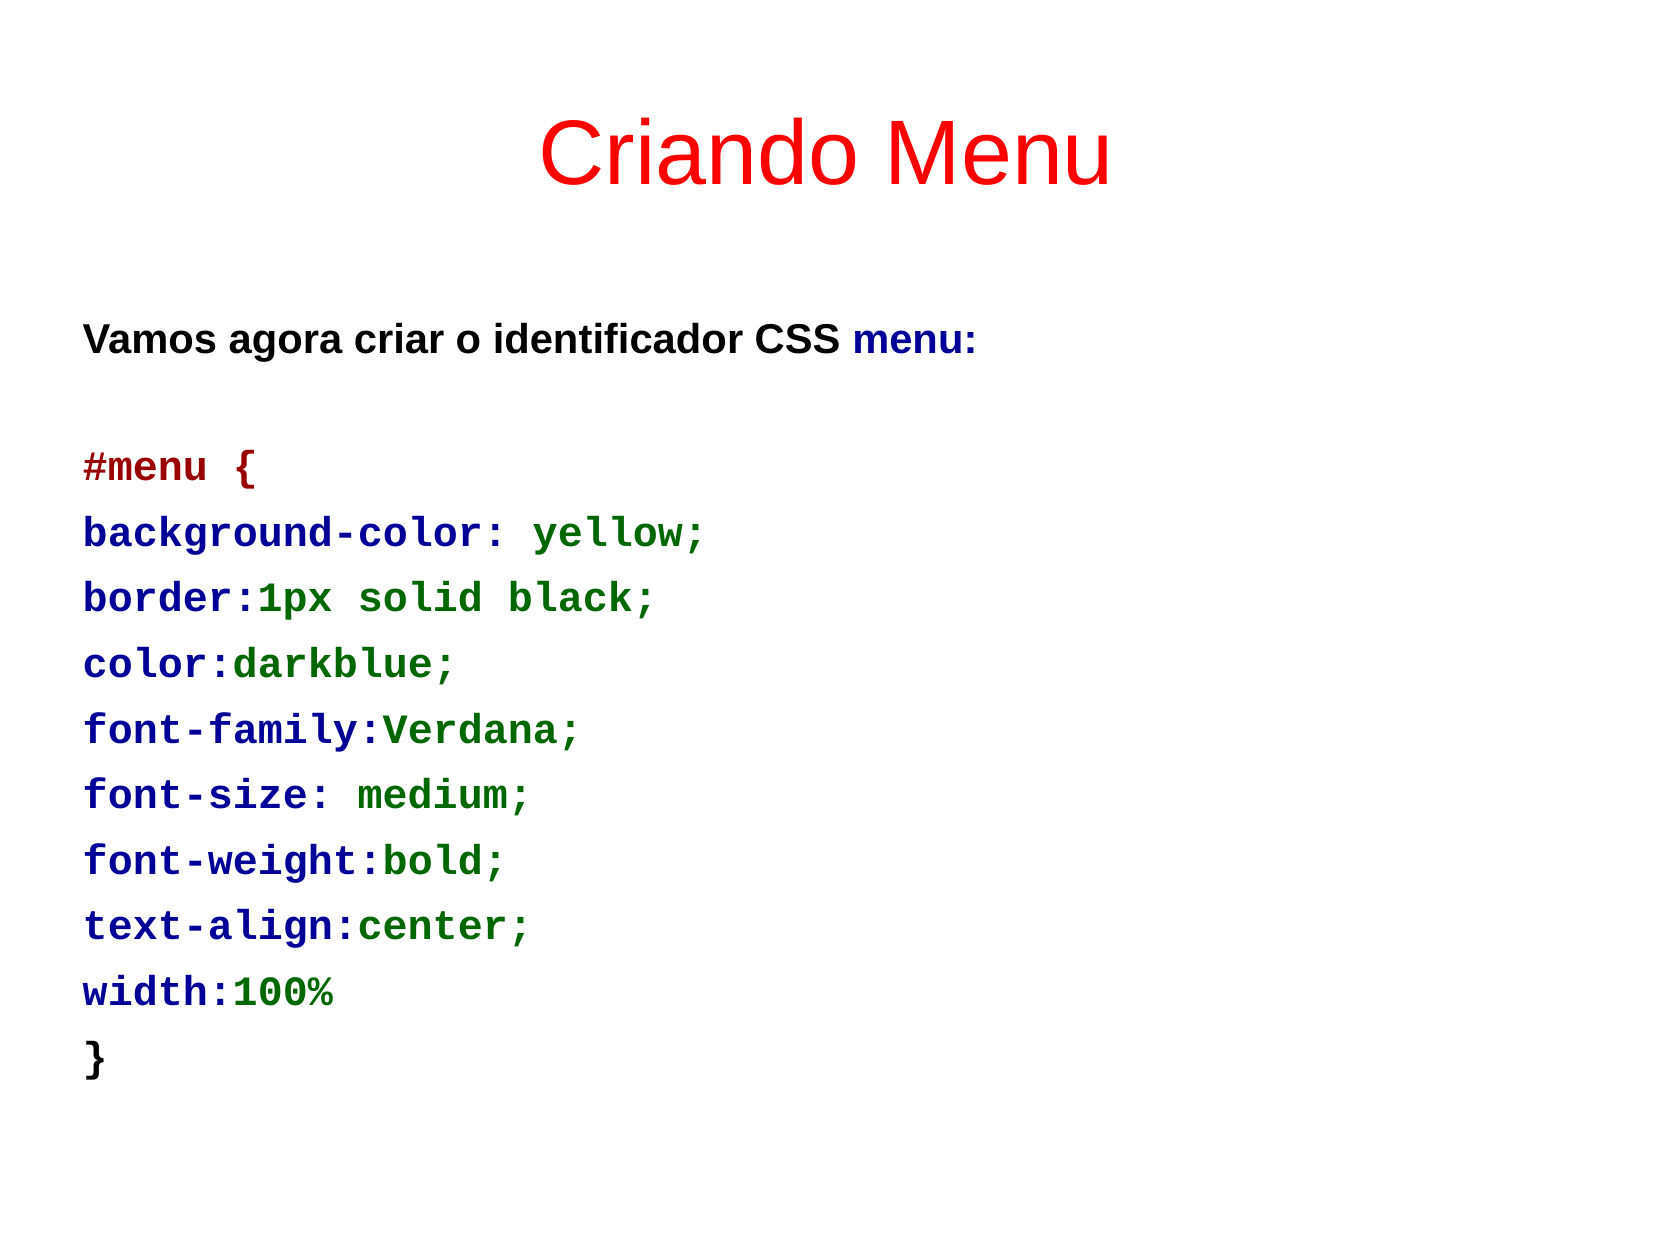

# Criando Menu
Vamos agora criar o identificador CSS menu:
#menu {
background-color: yellow;
border:1px solid black;
color:darkblue;
font-family:Verdana;
font-size: medium;
font-weight:bold;
text-align:center;
width:100%
}